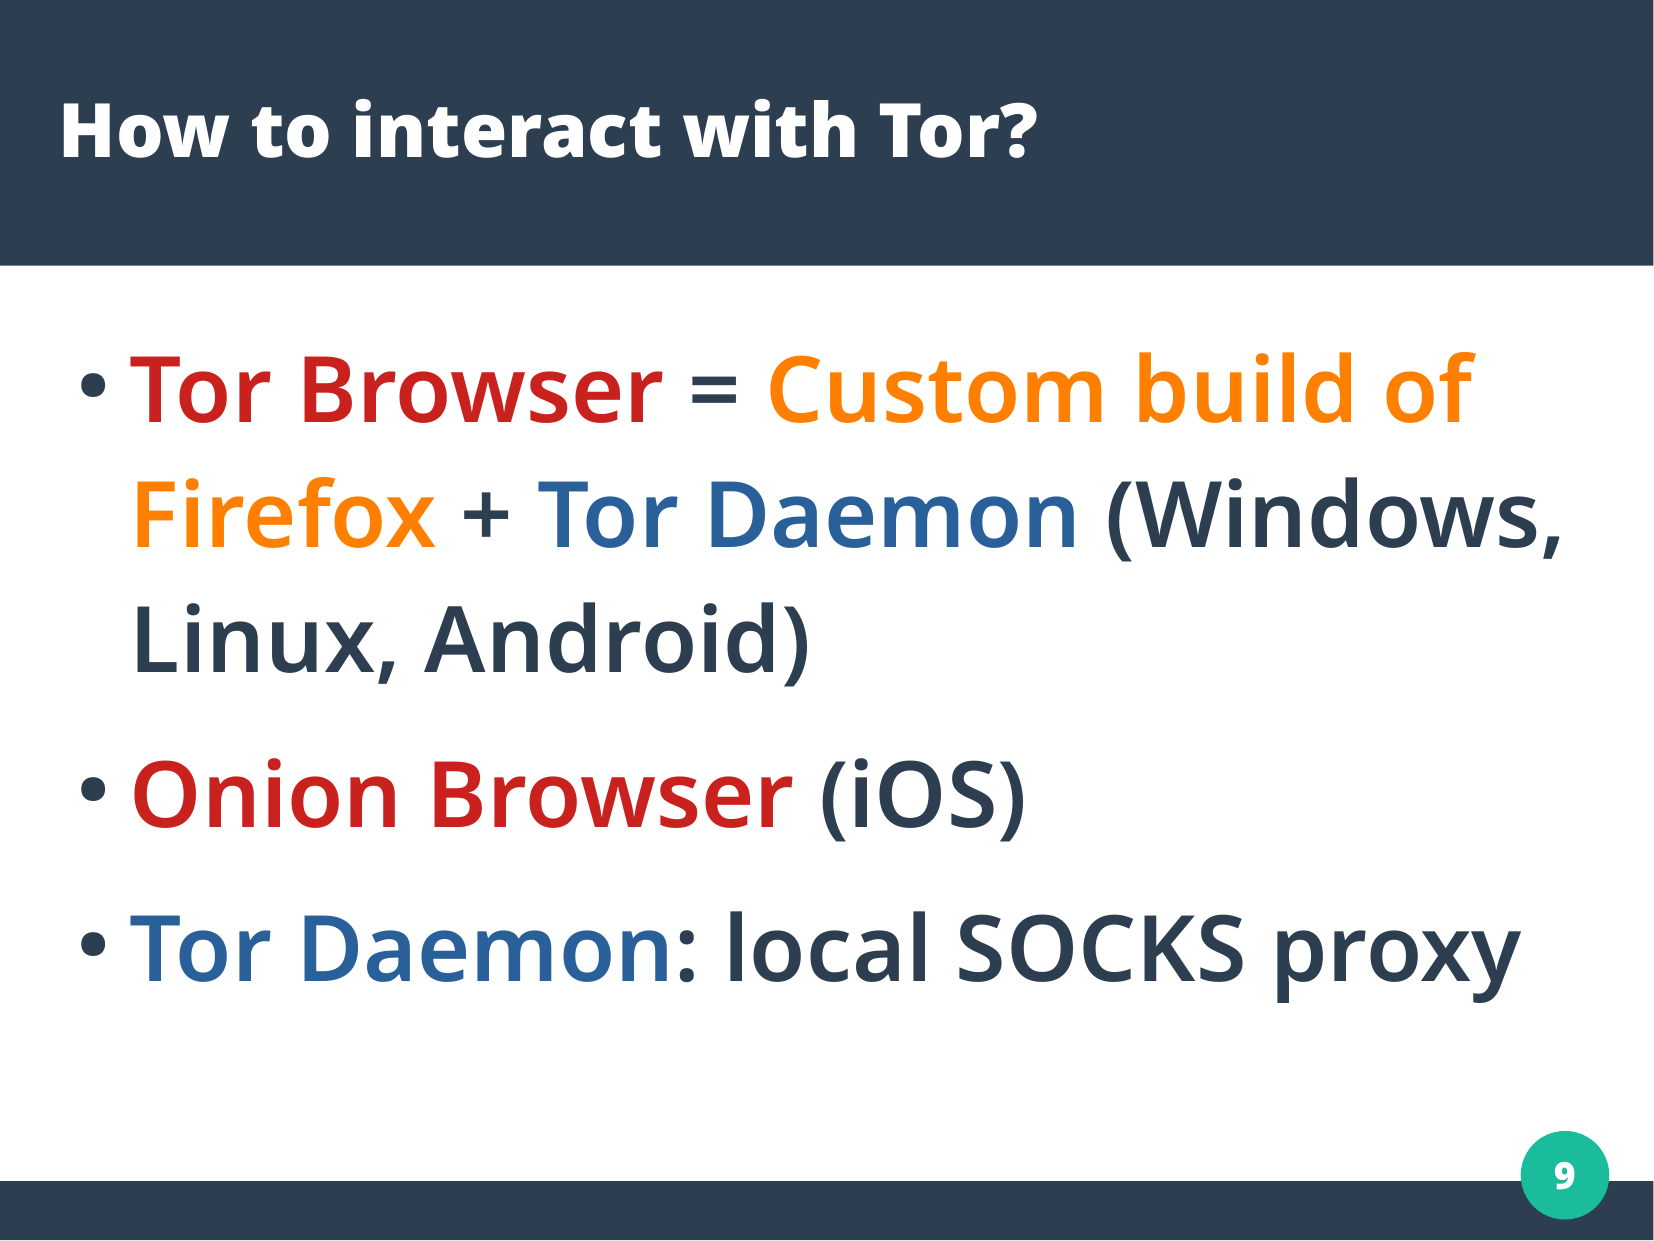

# How to interact with Tor?
Tor Browser = Custom build of Firefox + Tor Daemon (Windows, Linux, Android)
Onion Browser (iOS)
Tor Daemon: local SOCKS proxy
9